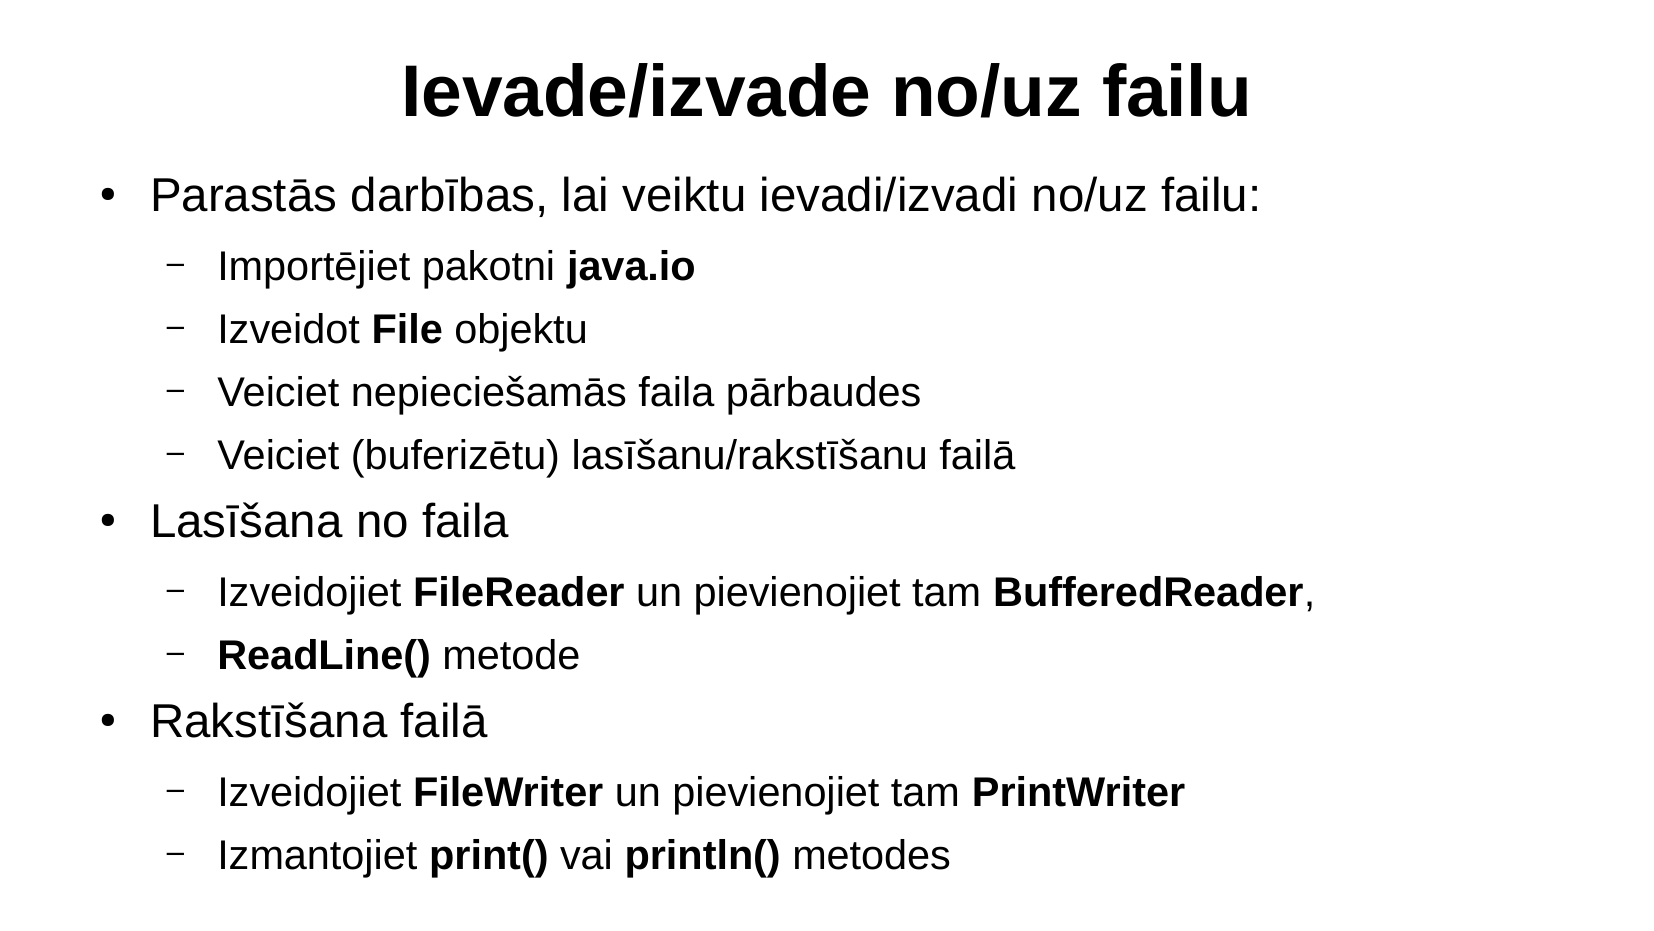

# Ievade/izvade no/uz failu
Parastās darbības, lai veiktu ievadi/izvadi no/uz failu:
Importējiet pakotni java.io
Izveidot File objektu
Veiciet nepieciešamās faila pārbaudes
Veiciet (buferizētu) lasīšanu/rakstīšanu failā
Lasīšana no faila
Izveidojiet FileReader un pievienojiet tam BufferedReader,
ReadLine() metode
Rakstīšana failā
Izveidojiet FileWriter un pievienojiet tam PrintWriter
Izmantojiet print() vai println() metodes